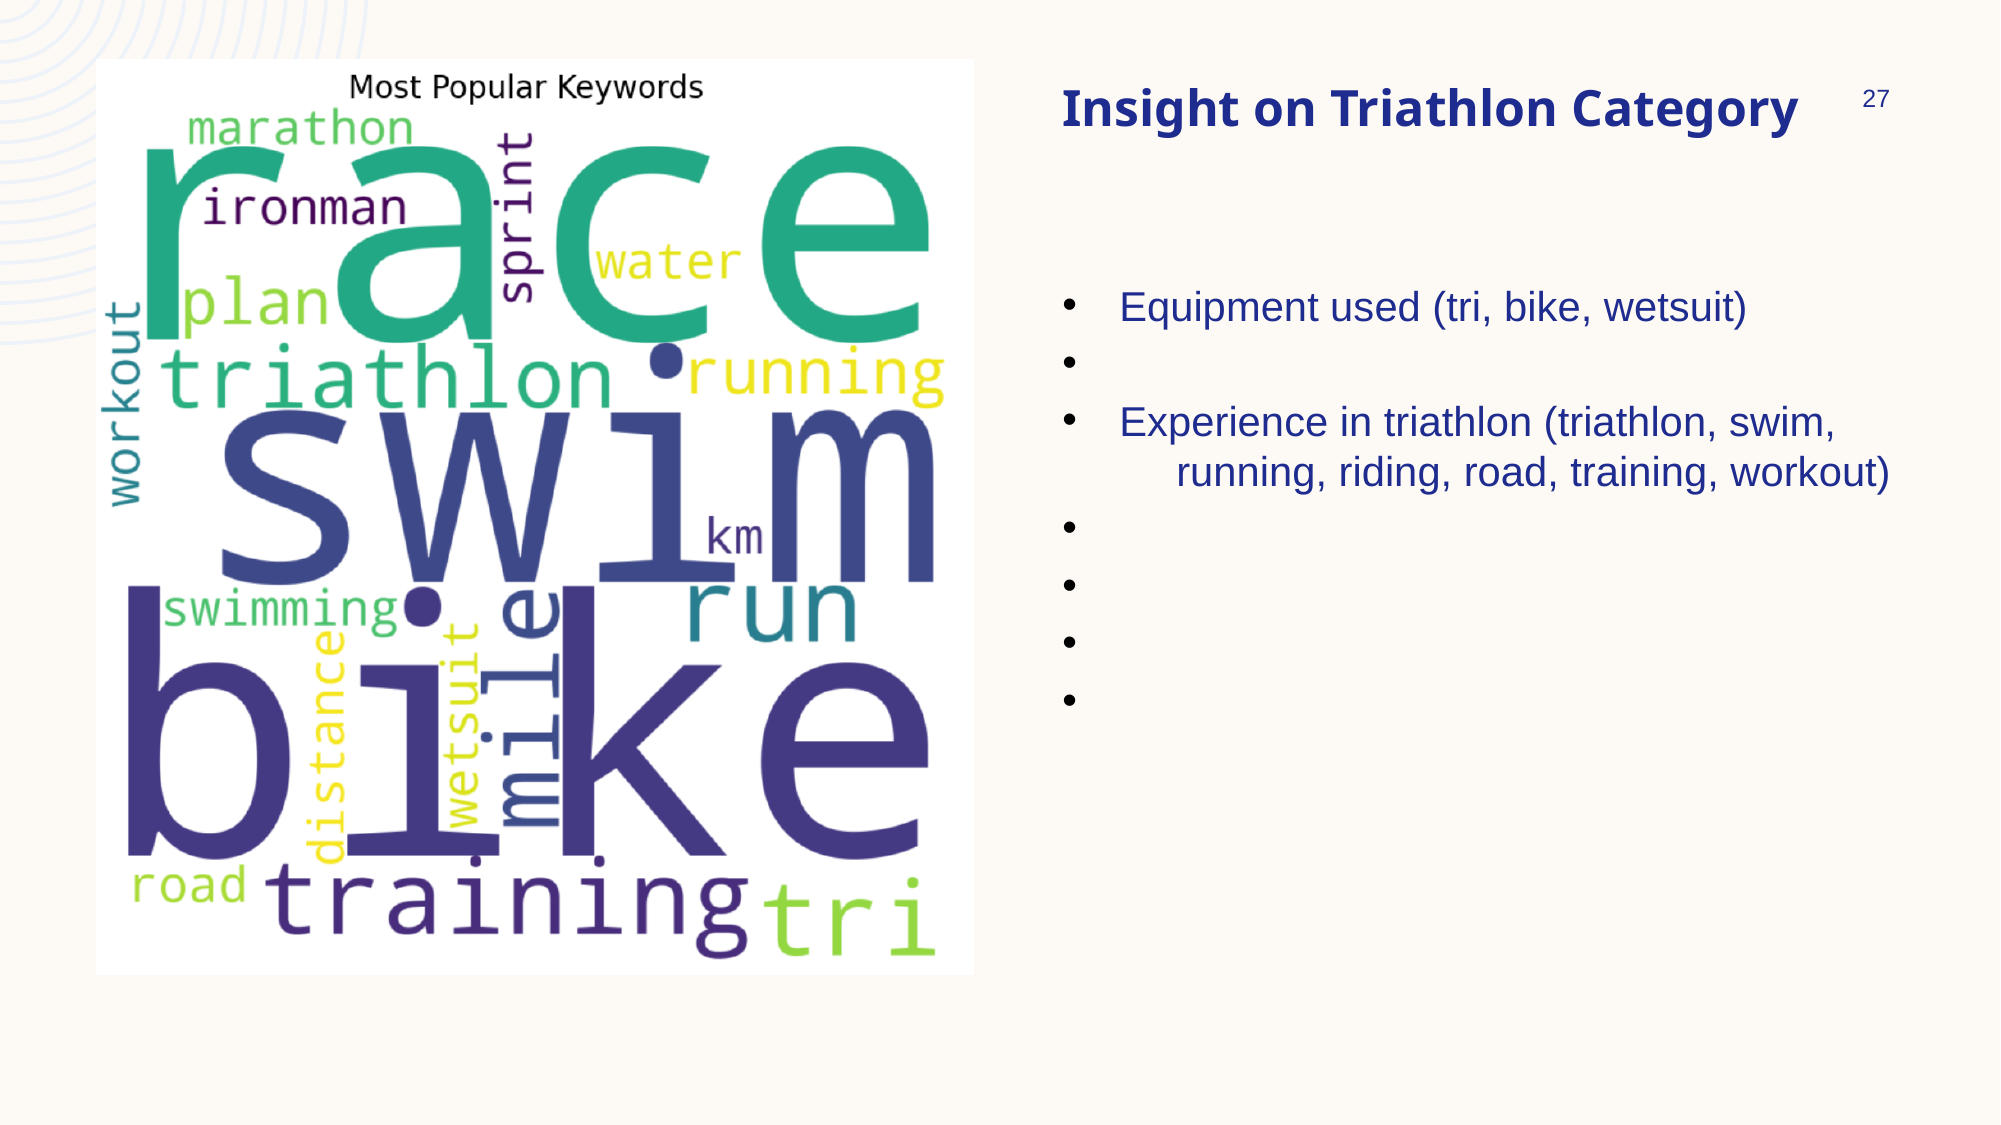

# Insight on Triathlon Category
Equipment used (tri, bike, wetsuit)
Experience in triathlon (triathlon, swim, running, riding, road, training, workout)